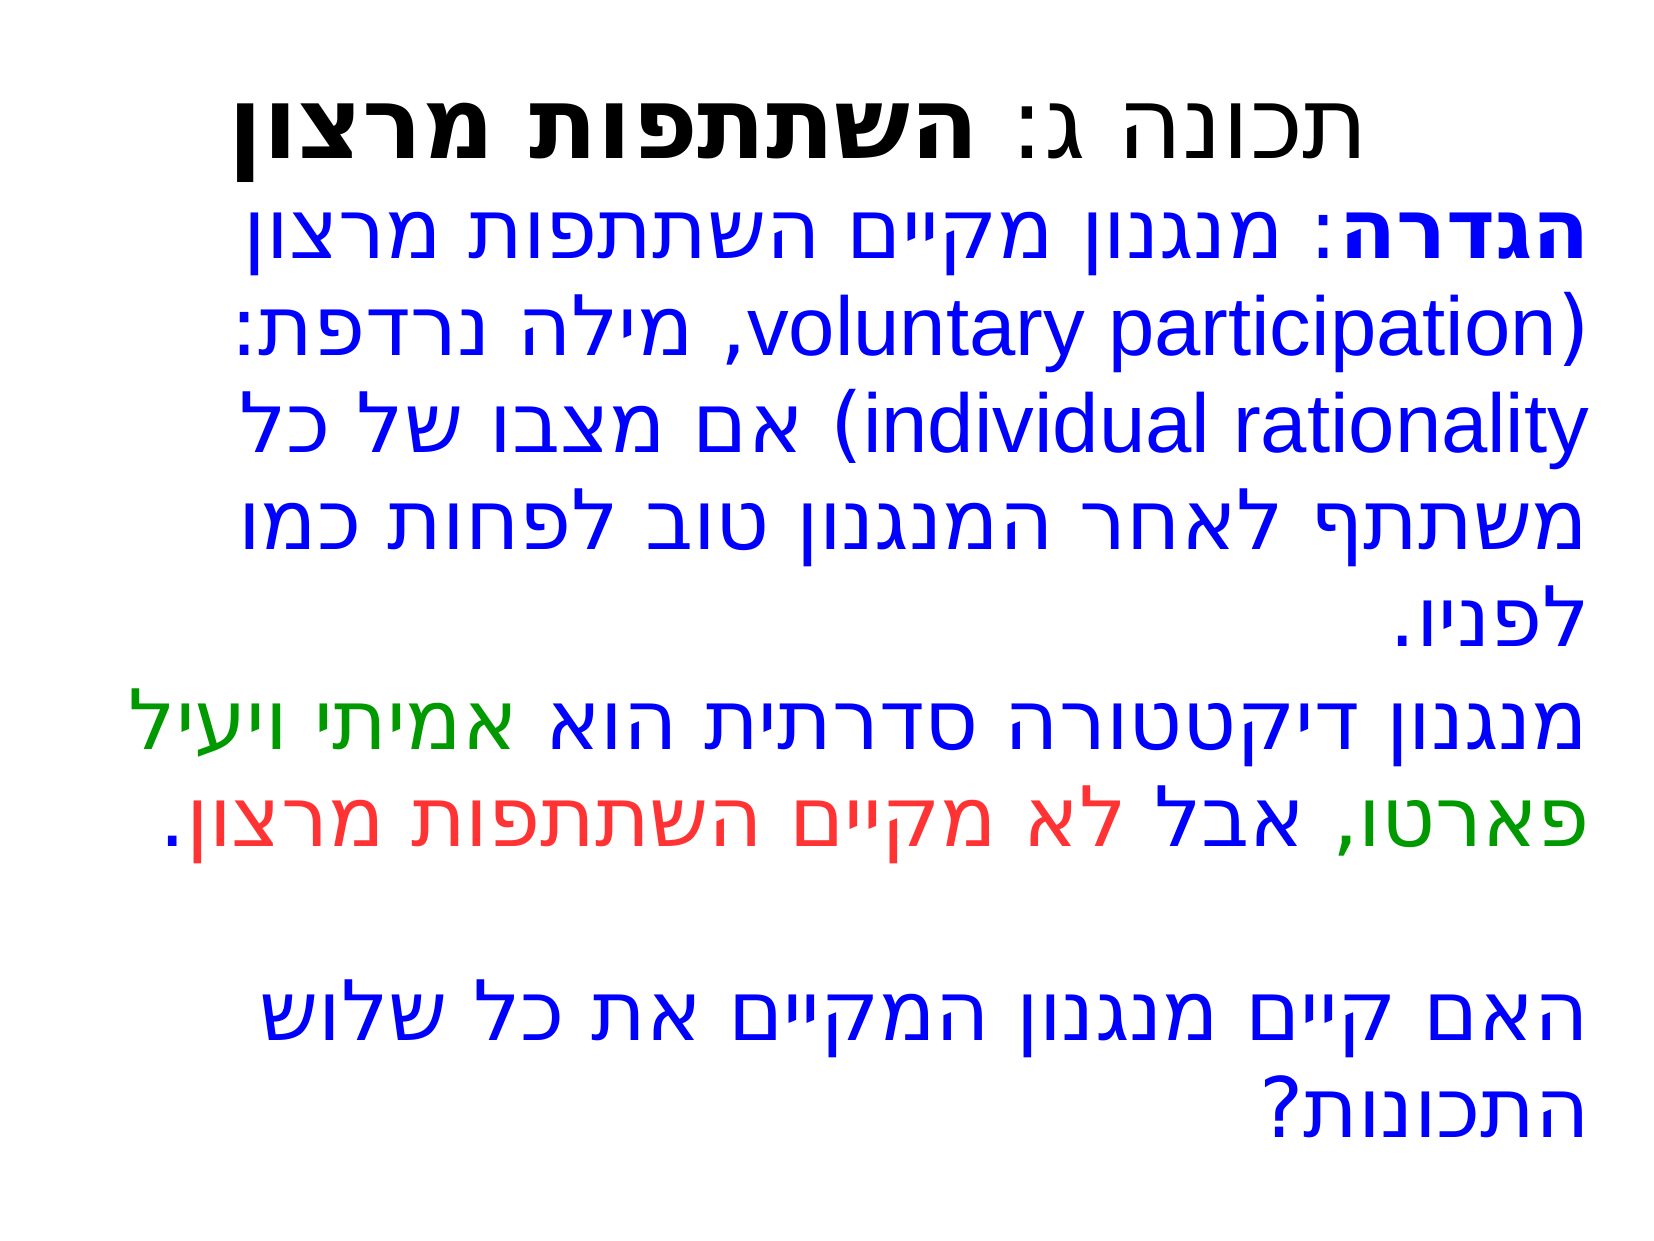

# תכונה ג: השתתפות מרצון
הגדרה: מנגנון מקיים השתתפות מרצון (voluntary participation, מילה נרדפת: individual rationality) אם מצבו של כל משתתף לאחר המנגנון טוב לפחות כמו לפניו.
מנגנון דיקטטורה סדרתית הוא אמיתי ויעיל פארטו, אבל לא מקיים השתתפות מרצון.
האם קיים מנגנון המקיים את כל שלוש התכונות?